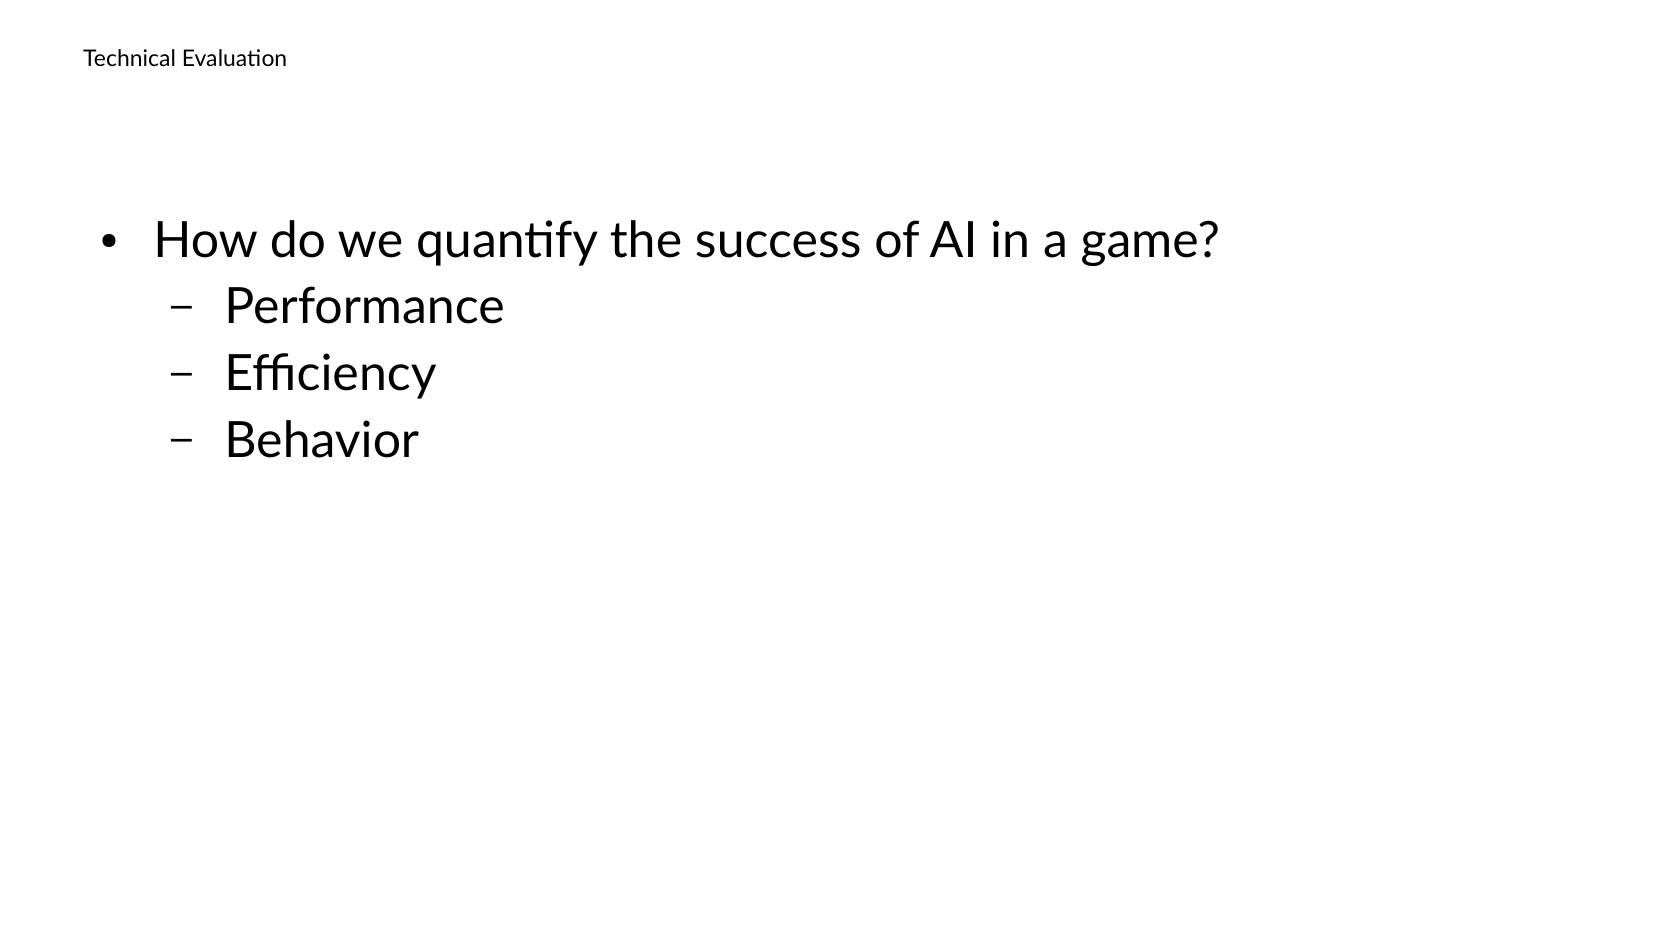

# Technical Evaluation
How do we quantify the success of AI in a game?
Performance
Efficiency
Behavior